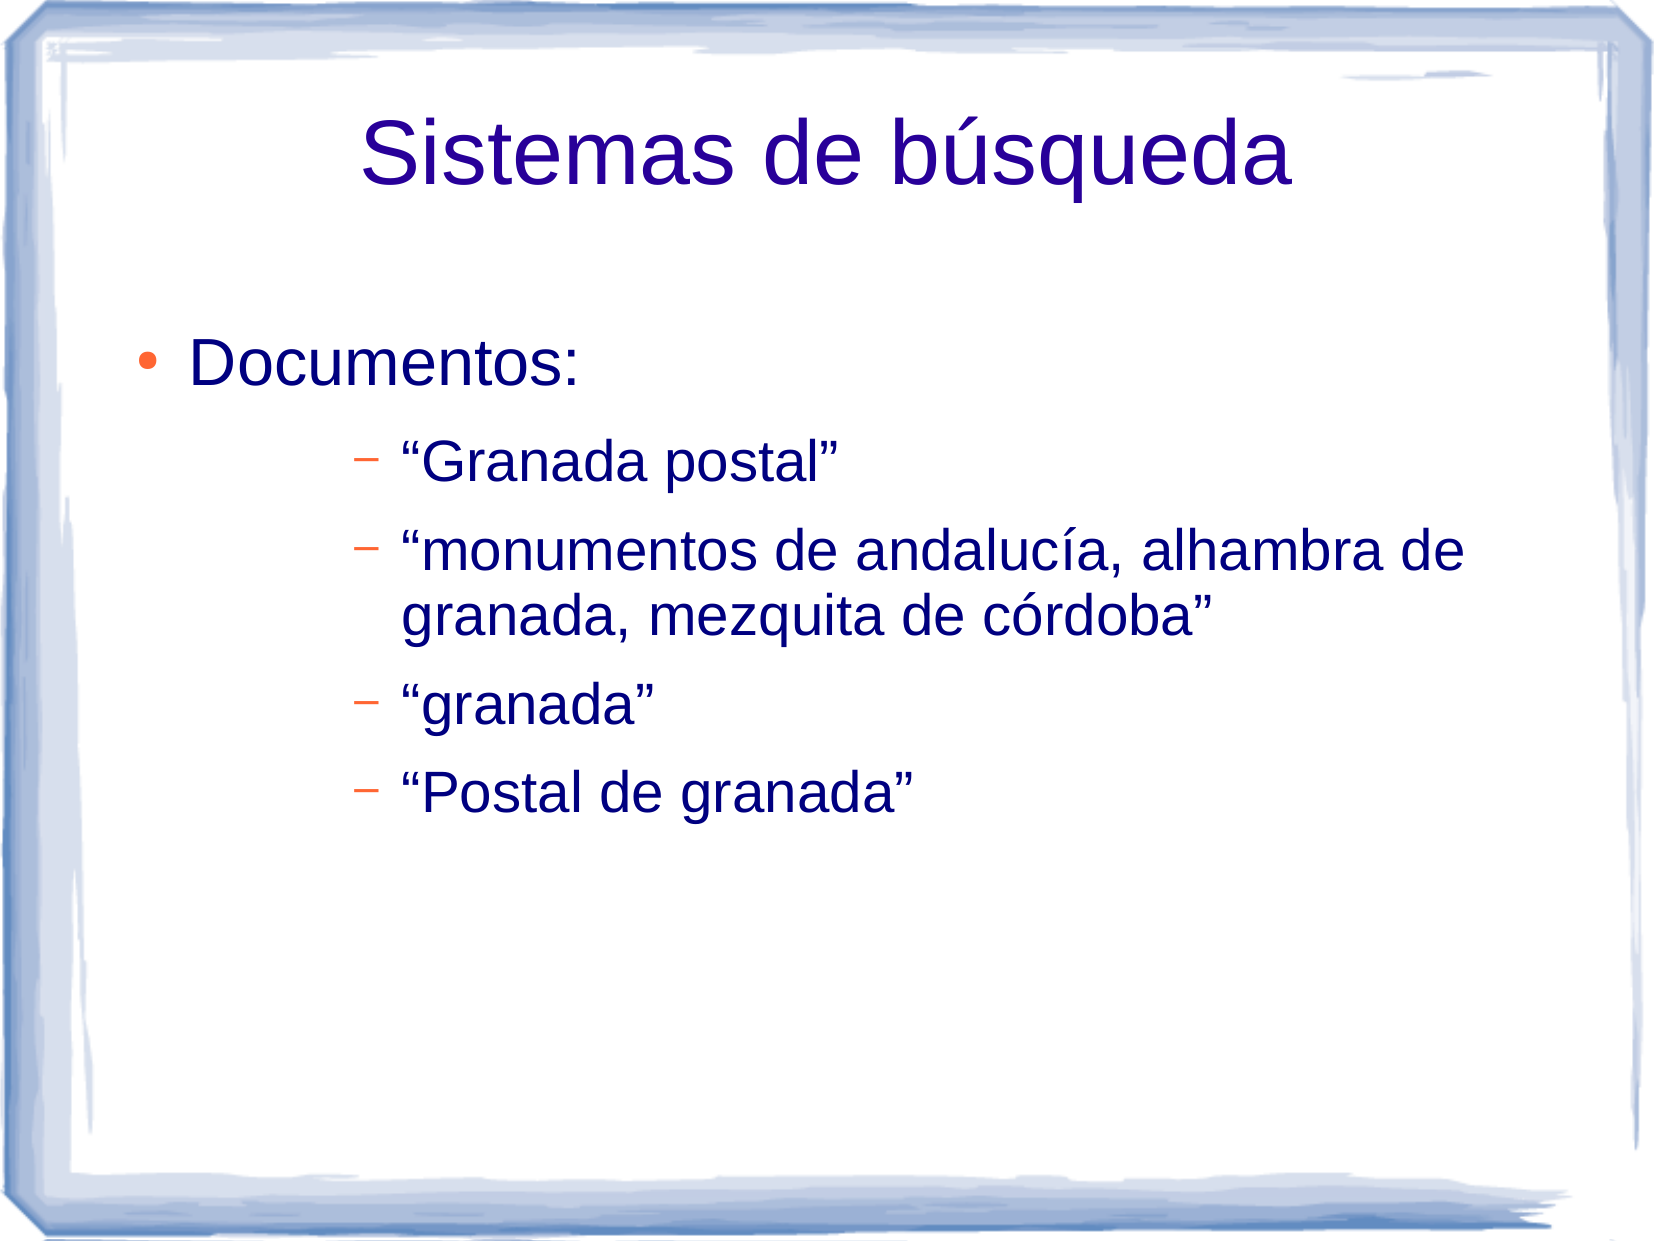

# Sistemas de búsqueda
Documentos:
“Granada postal”
“monumentos de andalucía, alhambra de granada, mezquita de córdoba”
“granada”
“Postal de granada”